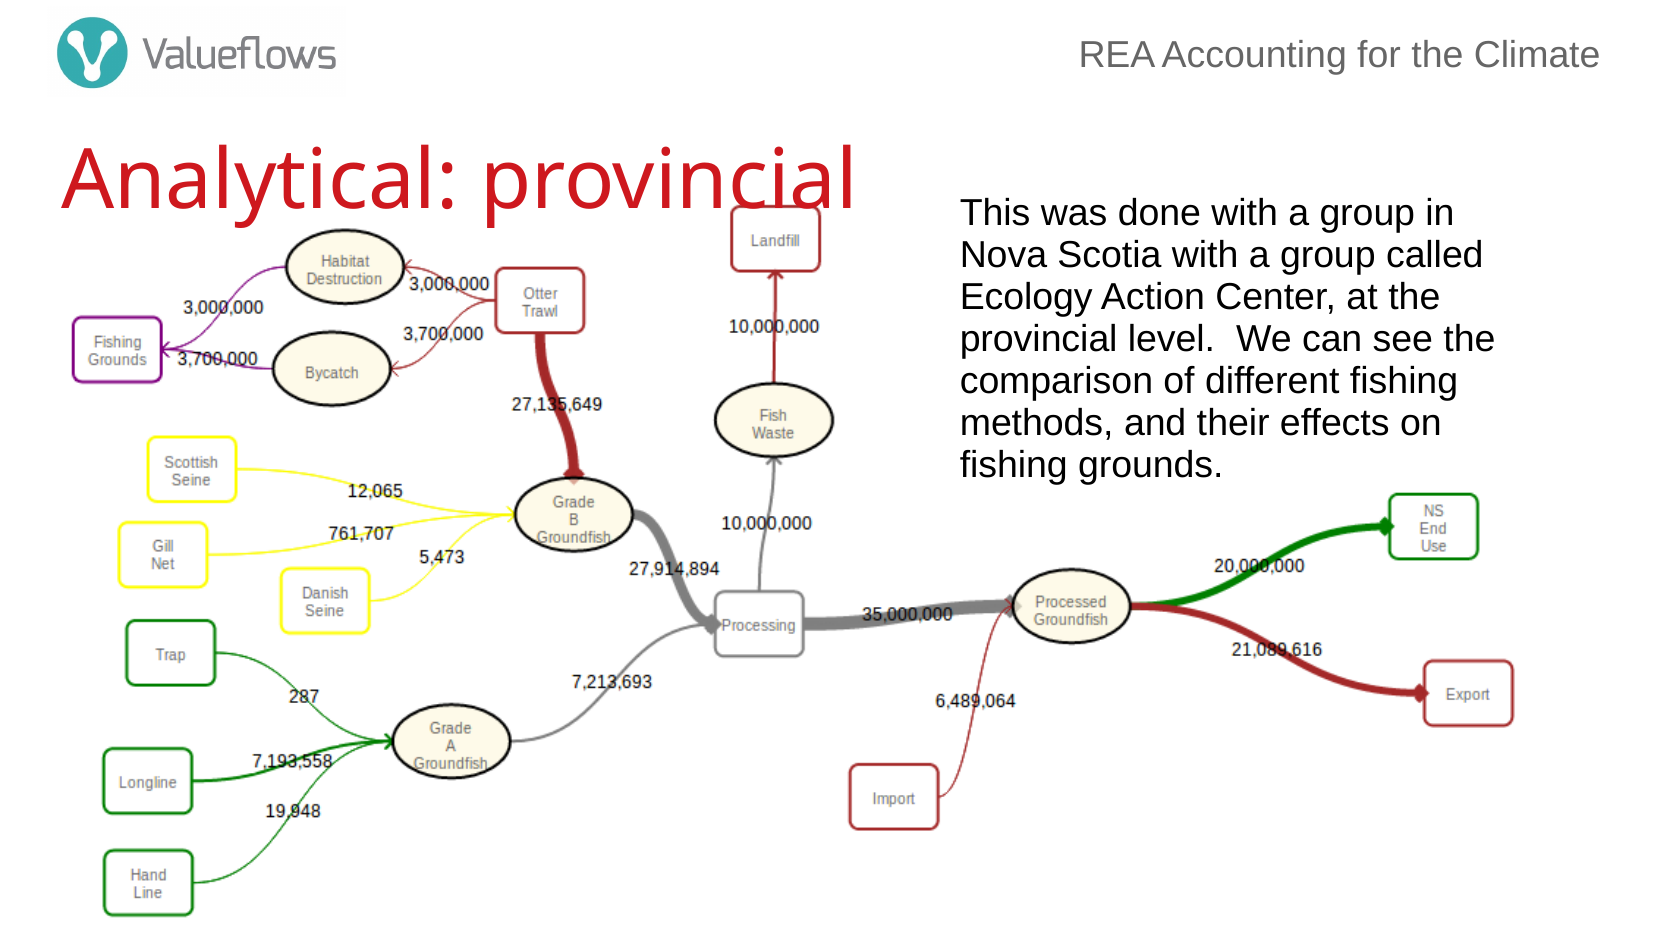

REA Accounting for the Climate
Analytical: provincial
This was done with a group in Nova Scotia with a group called Ecology Action Center, at the provincial level. We can see the comparison of different fishing methods, and their effects on fishing grounds.